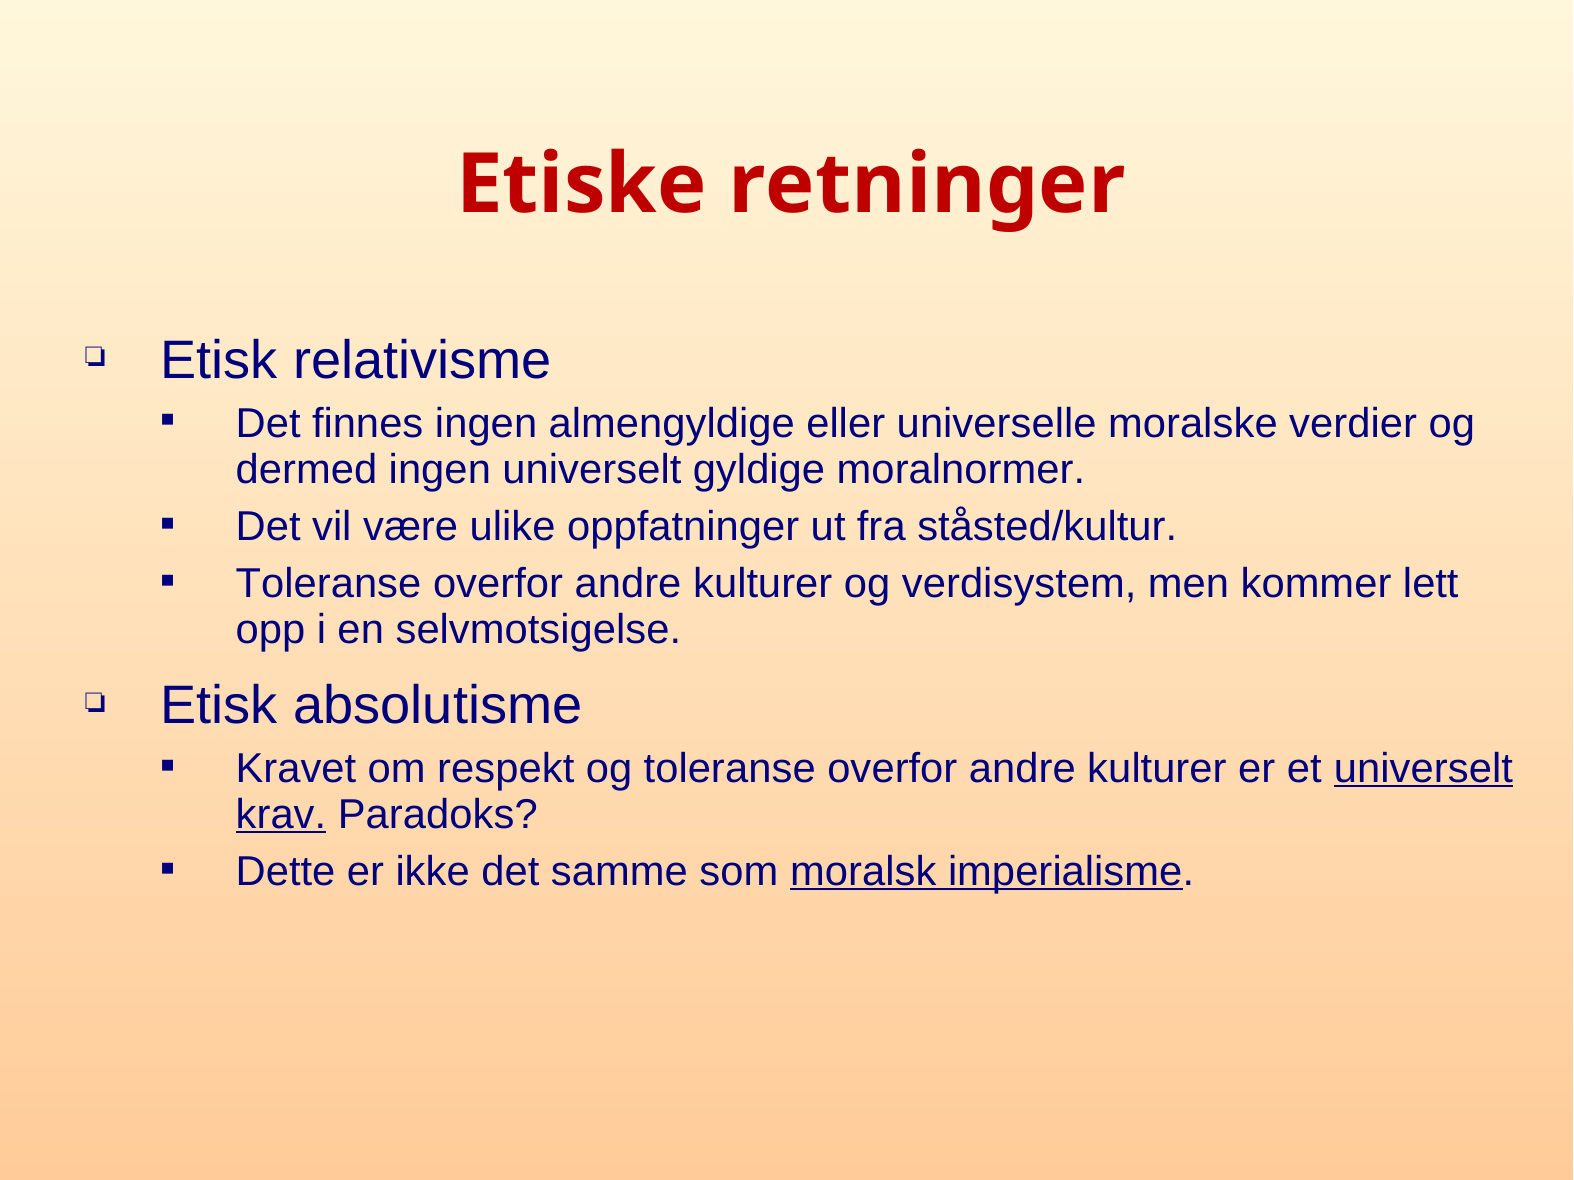

# Etiske retninger
Etisk relativisme
Det finnes ingen almengyldige eller universelle moralske verdier og dermed ingen universelt gyldige moralnormer.
Det vil være ulike oppfatninger ut fra ståsted/kultur.
Toleranse overfor andre kulturer og verdisystem, men kommer lett opp i en selvmotsigelse.
Etisk absolutisme
Kravet om respekt og toleranse overfor andre kulturer er et universelt krav. Paradoks?
Dette er ikke det samme som moralsk imperialisme.